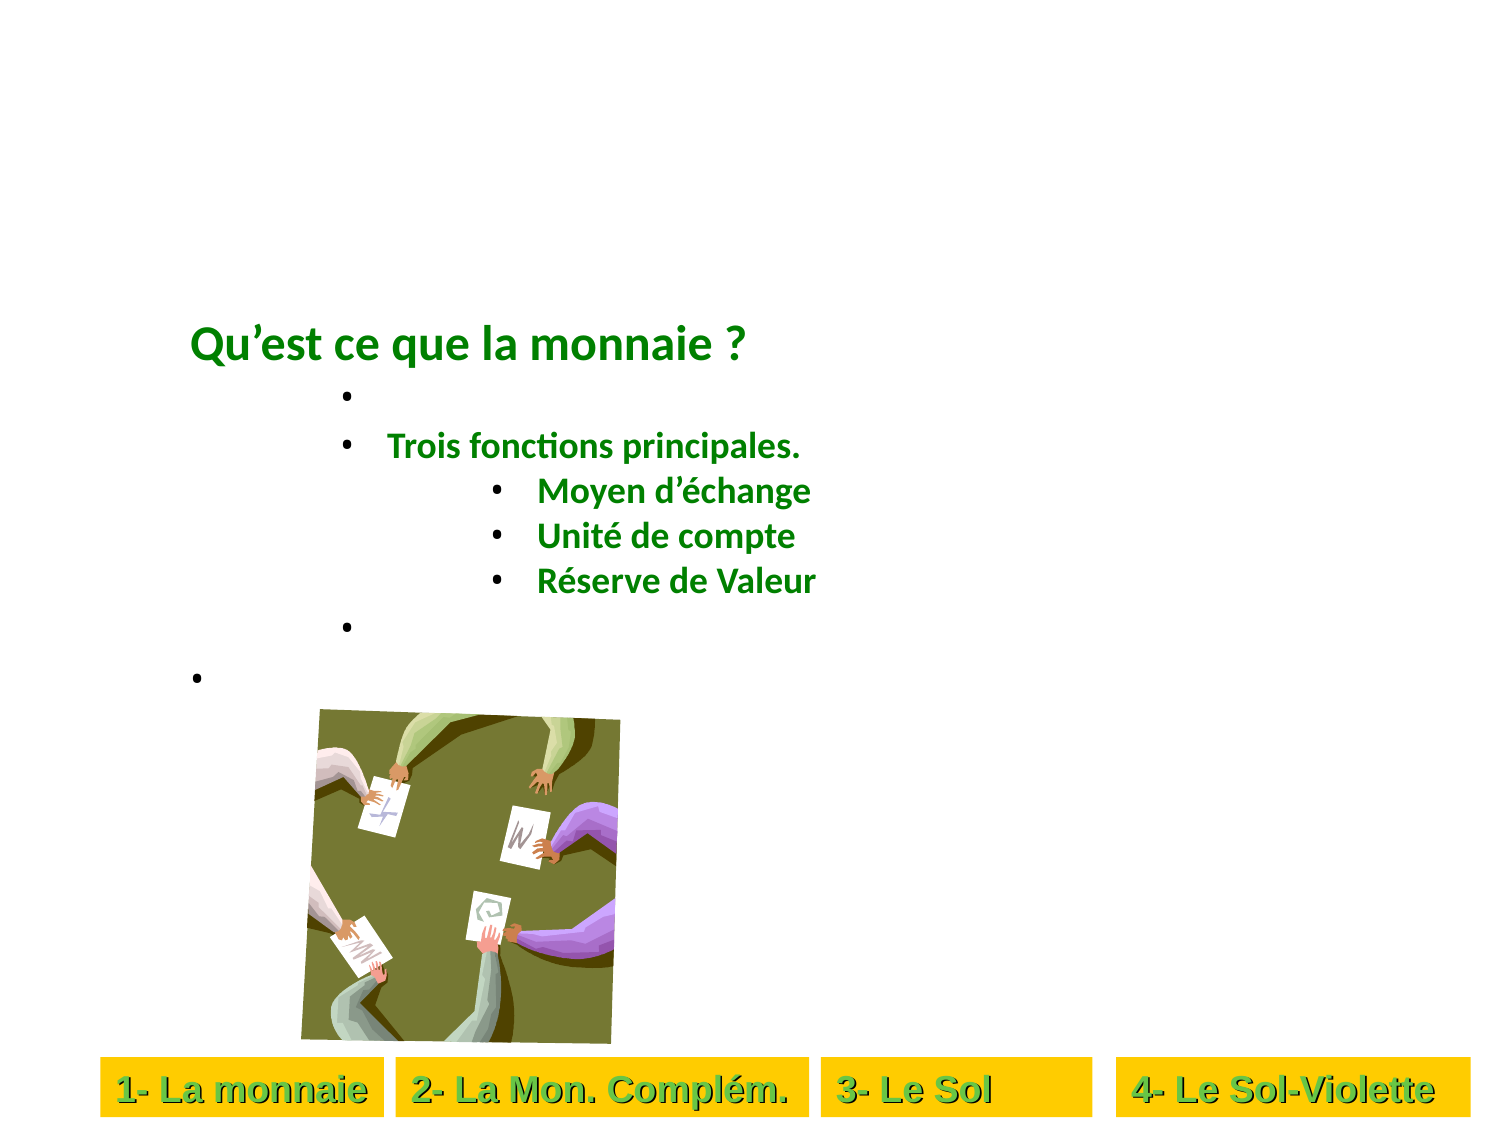

Qu’est ce que la monnaie ?
Trois fonctions principales.
Moyen d’échange
Unité de compte
Réserve de Valeur